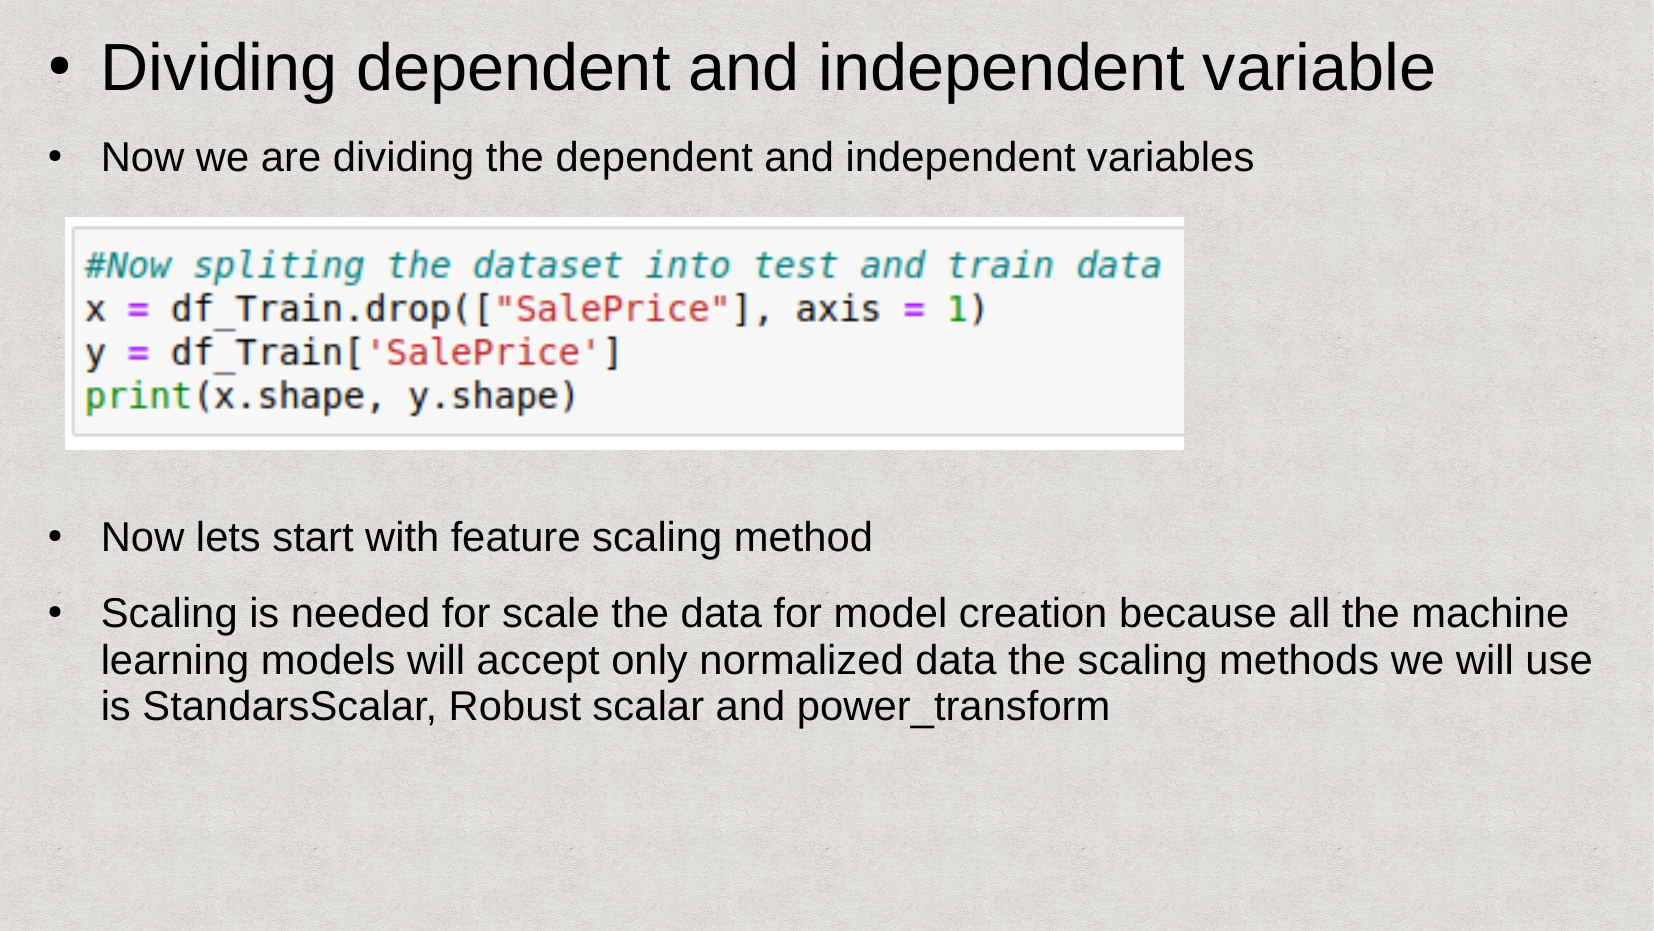

# Dividing dependent and independent variable
Now we are dividing the dependent and independent variables
Now lets start with feature scaling method
Scaling is needed for scale the data for model creation because all the machine learning models will accept only normalized data the scaling methods we will use is StandarsScalar, Robust scalar and power_transform